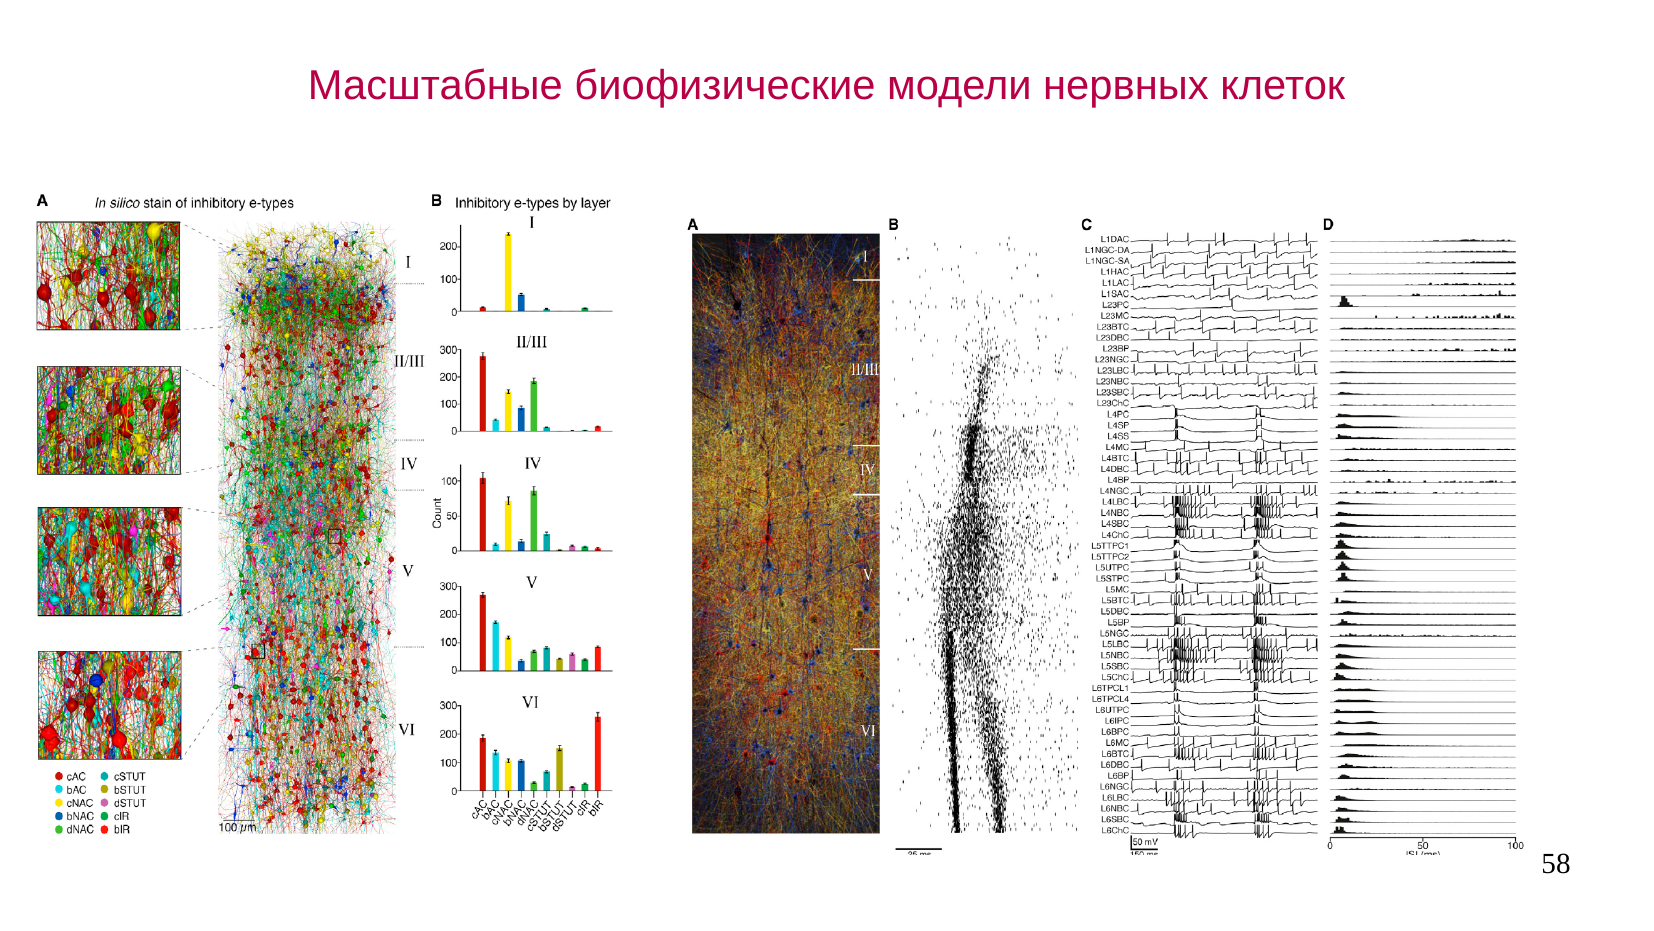

Масштабные биофизические модели нервных клеток
#
58